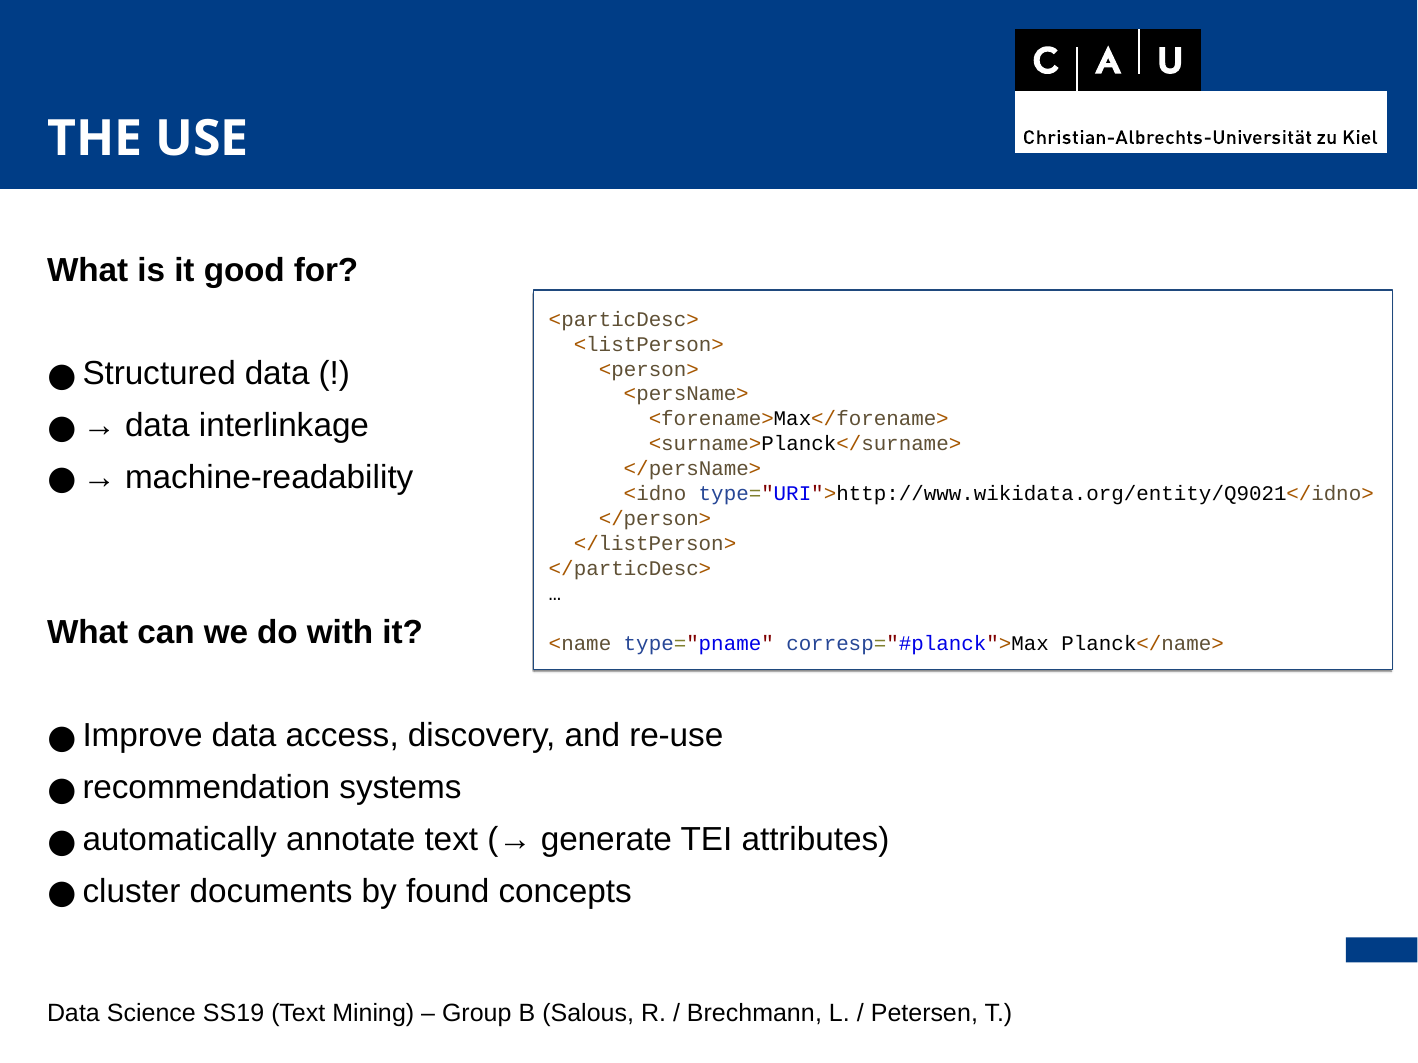

THE USE
What is it good for?
Structured data (!)
→ data interlinkage
→ machine-readability
What can we do with it?
Improve data access, discovery, and re-use
recommendation systems
automatically annotate text (→ generate TEI attributes)
cluster documents by found concepts
<particDesc>
 <listPerson>
 <person>
 <persName>
 <forename>Max</forename>
 <surname>Planck</surname>
 </persName>
 <idno type="URI">http://www.wikidata.org/entity/Q9021</idno>
 </person>
 </listPerson>
</particDesc>
…
<name type="pname" corresp="#planck">Max Planck</name>
Data Science SS19 (Text Mining) – Group B (Salous, R. / Brechmann, L. / Petersen, T.)